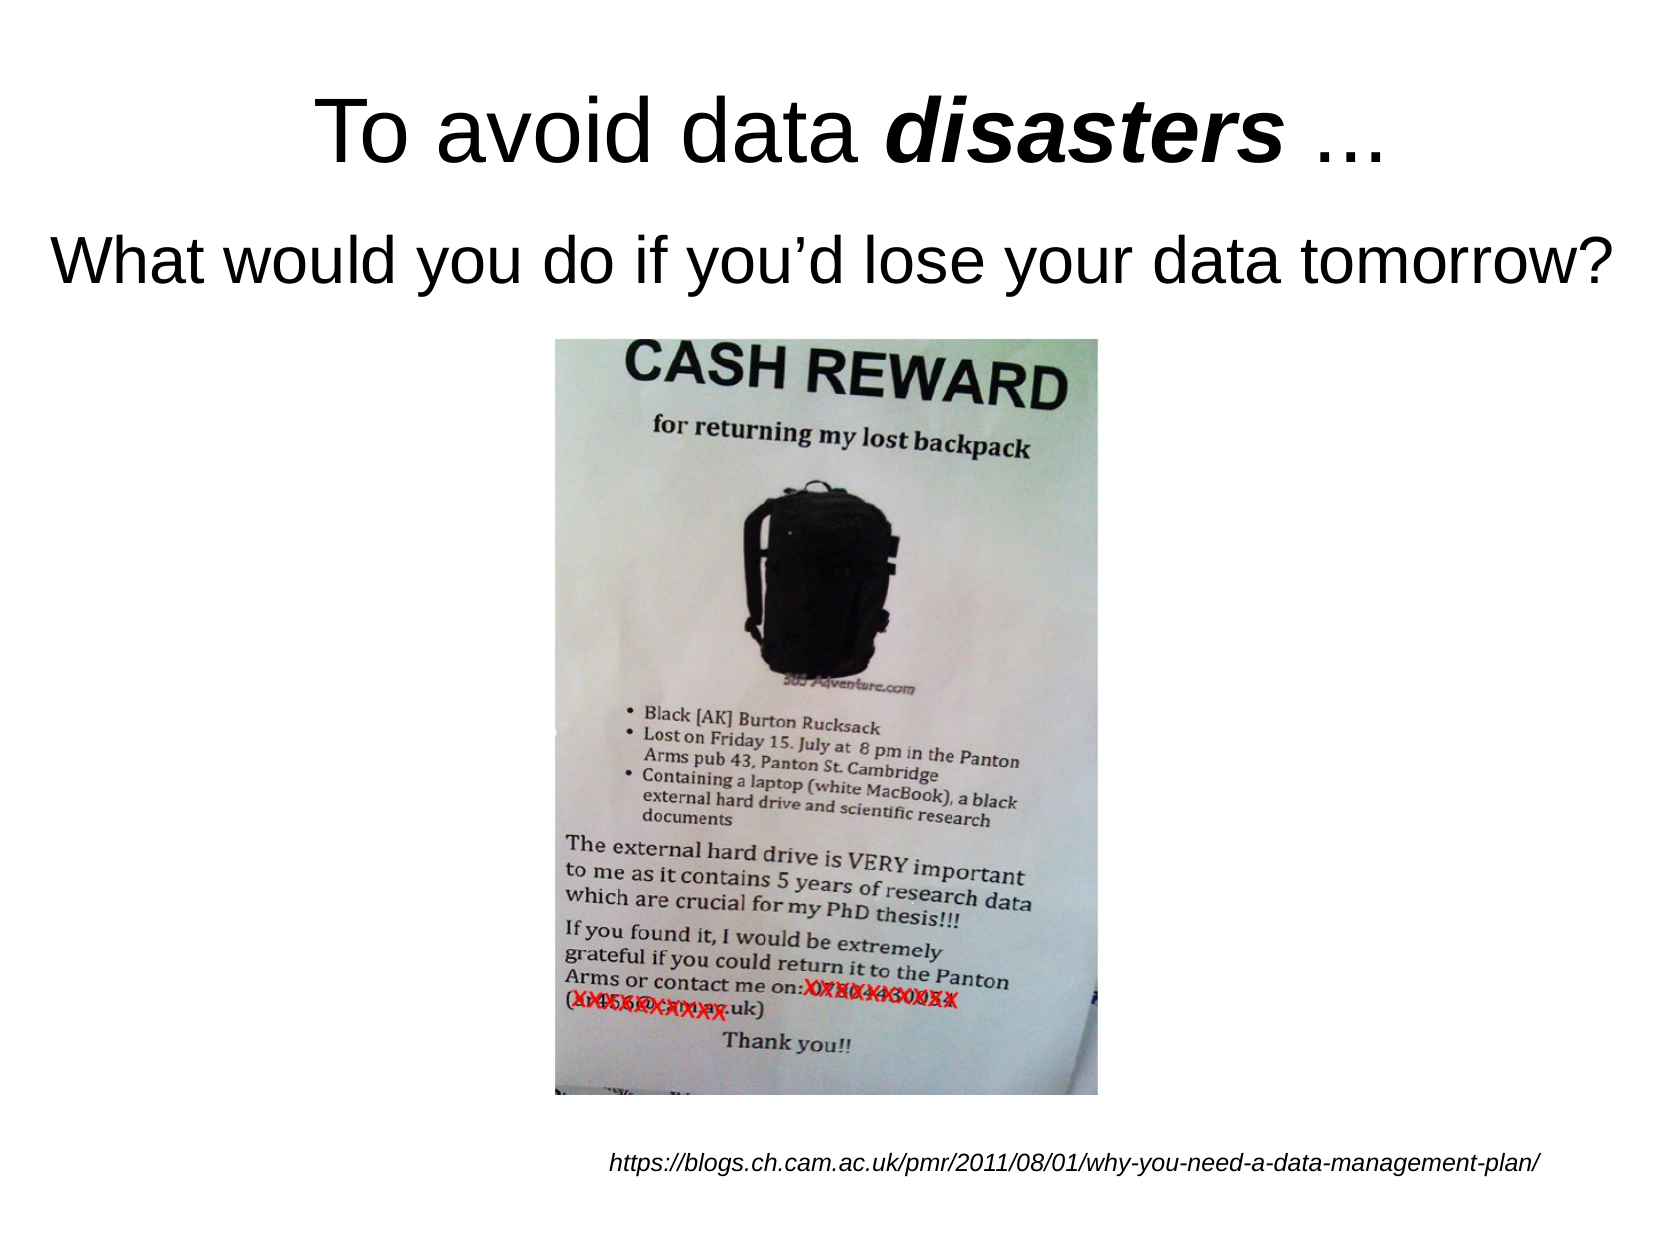

# To avoid data disasters ...
What would you do if you’d lose your data tomorrow?
https://blogs.ch.cam.ac.uk/pmr/2011/08/01/why-you-need-a-data-management-plan/